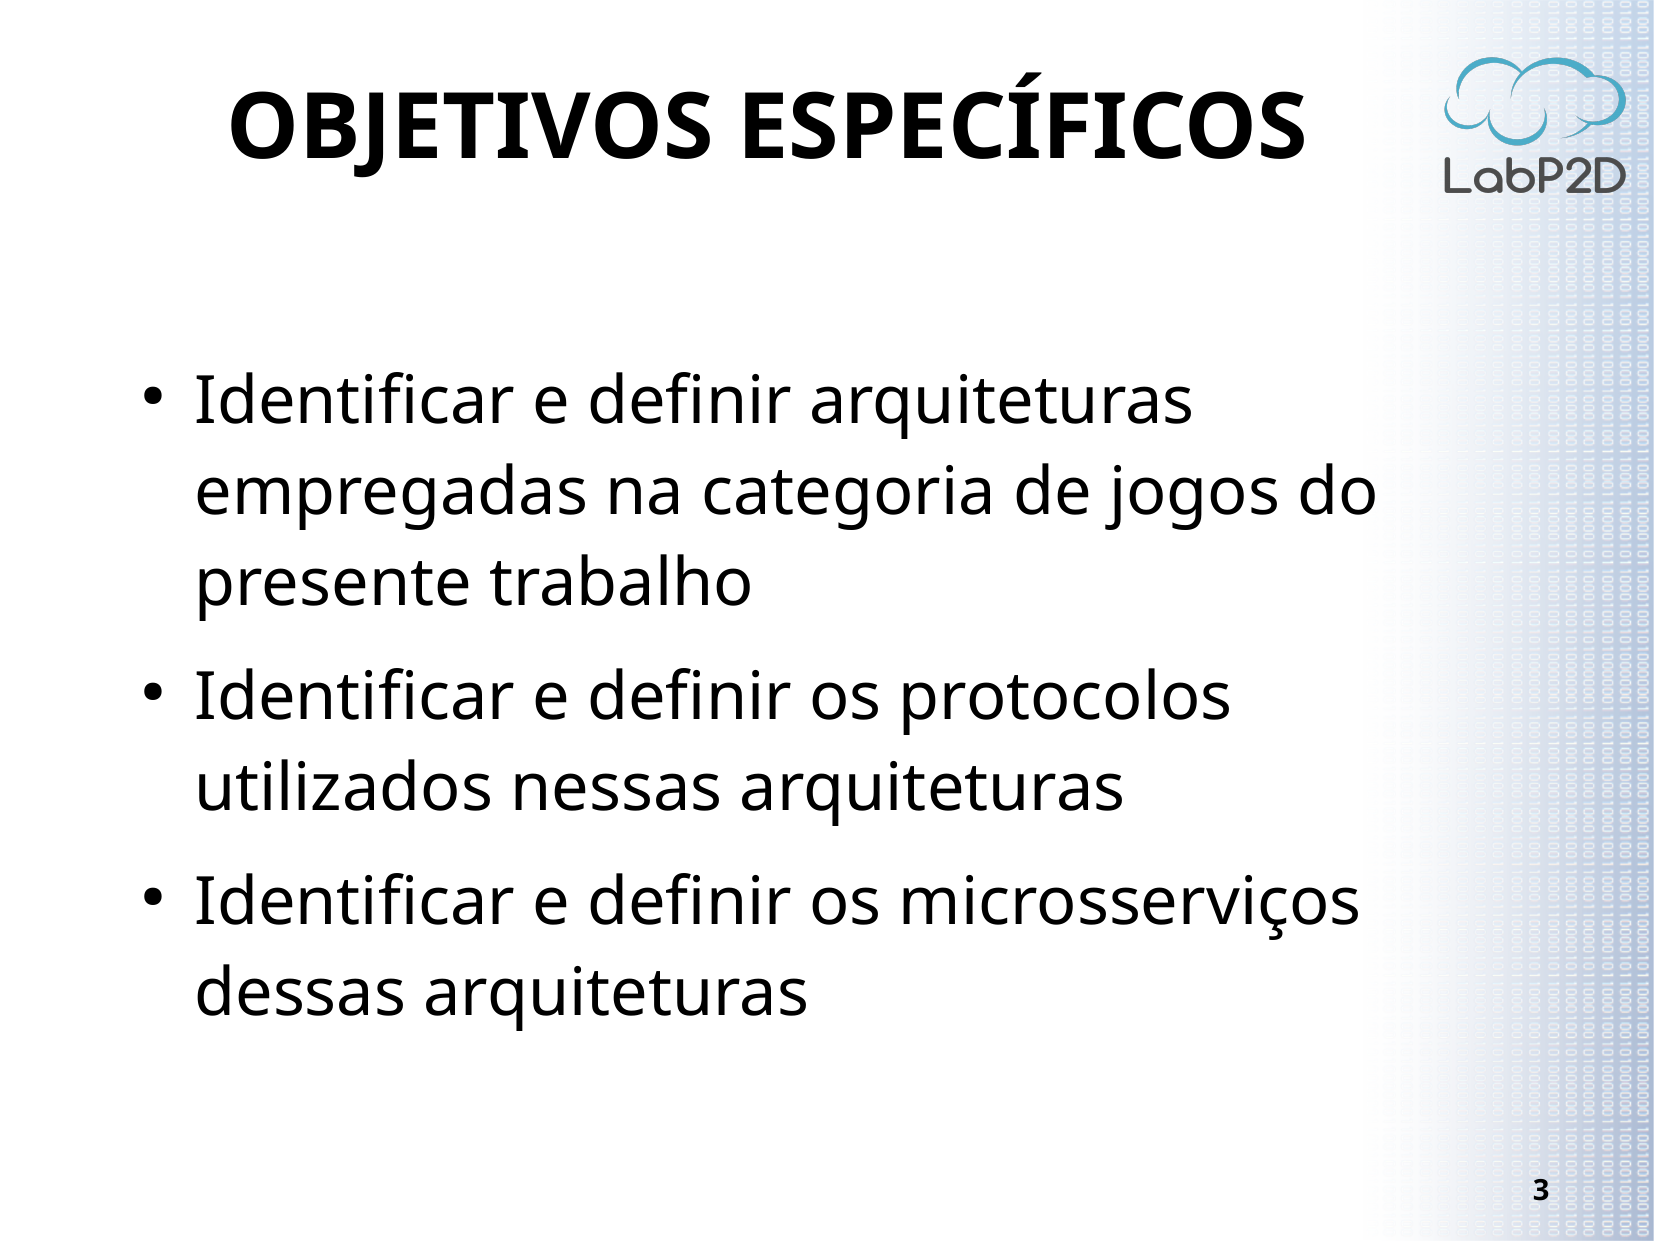

# OBJETIVOS ESPECÍFICOS
Identificar e definir arquiteturas empregadas na categoria de jogos do presente trabalho
Identificar e definir os protocolos utilizados nessas arquiteturas
Identificar e definir os microsserviços dessas arquiteturas
3